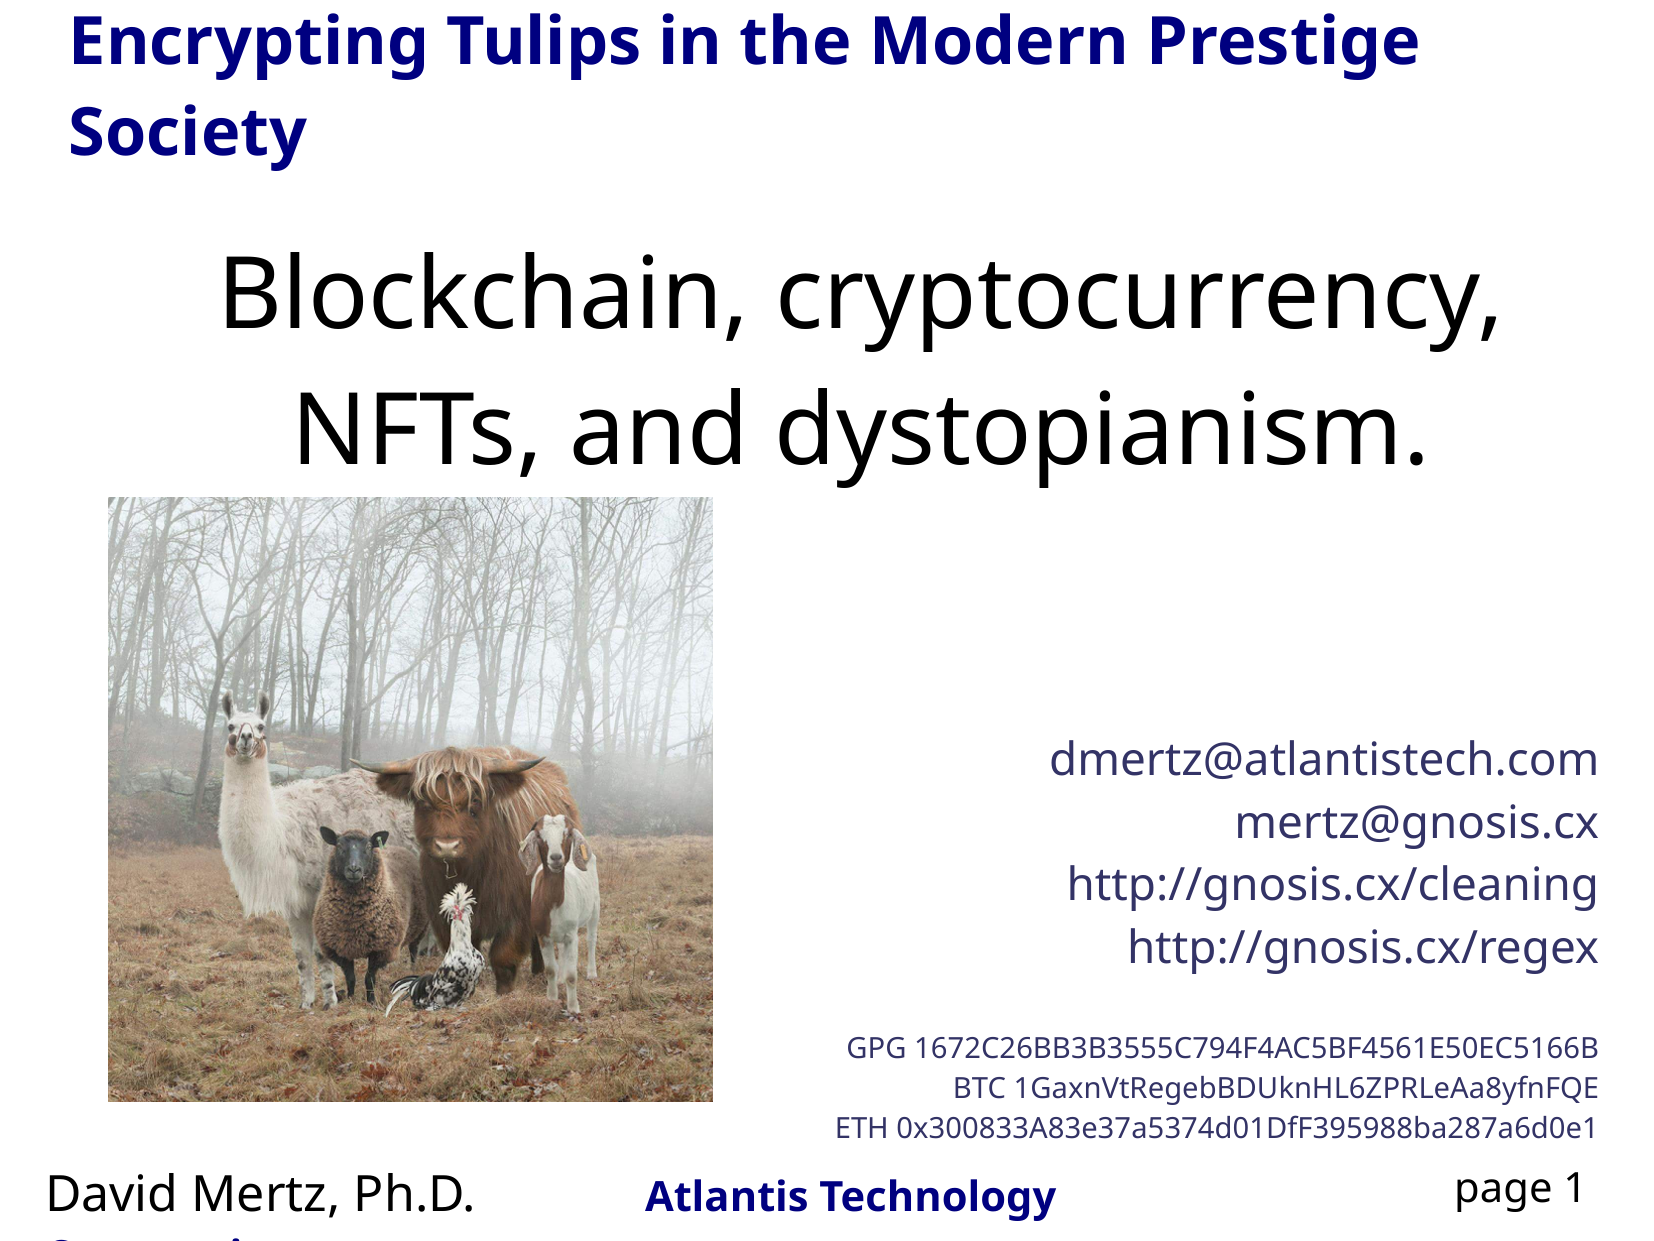

# Blockchain, cryptocurrency, NFTs, and dystopianism.
dmertz@atlantistech.com
mertz@gnosis.cx
http://gnosis.cx/cleaning
http://gnosis.cx/regex
GPG 1672C26BB3B3555C794F4AC5BF4561E50EC5166B
BTC 1GaxnVtRegebBDUknHL6ZPRLeAa8yfnFQE
ETH 0x300833A83e37a5374d01DfF395988ba287a6d0e1